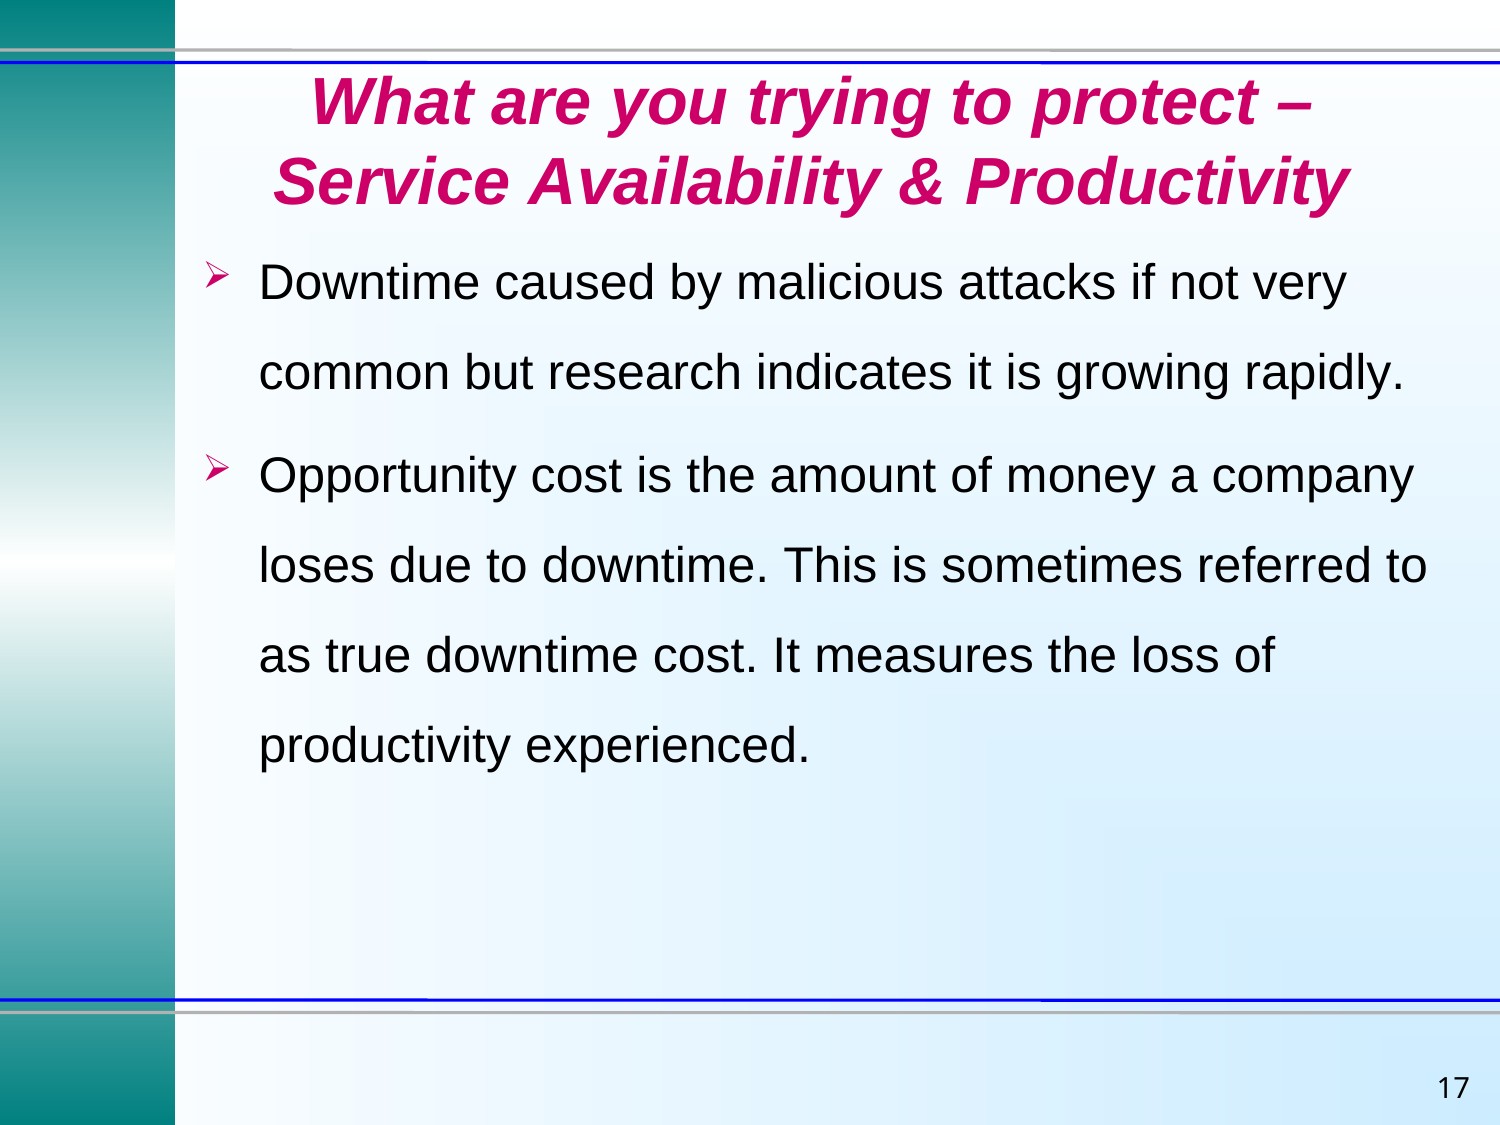

What are you trying to protect – Service Availability & Productivity
Downtime caused by malicious attacks if not very common but research indicates it is growing rapidly.
Opportunity cost is the amount of money a company loses due to downtime. This is sometimes referred to as true downtime cost. It measures the loss of productivity experienced.